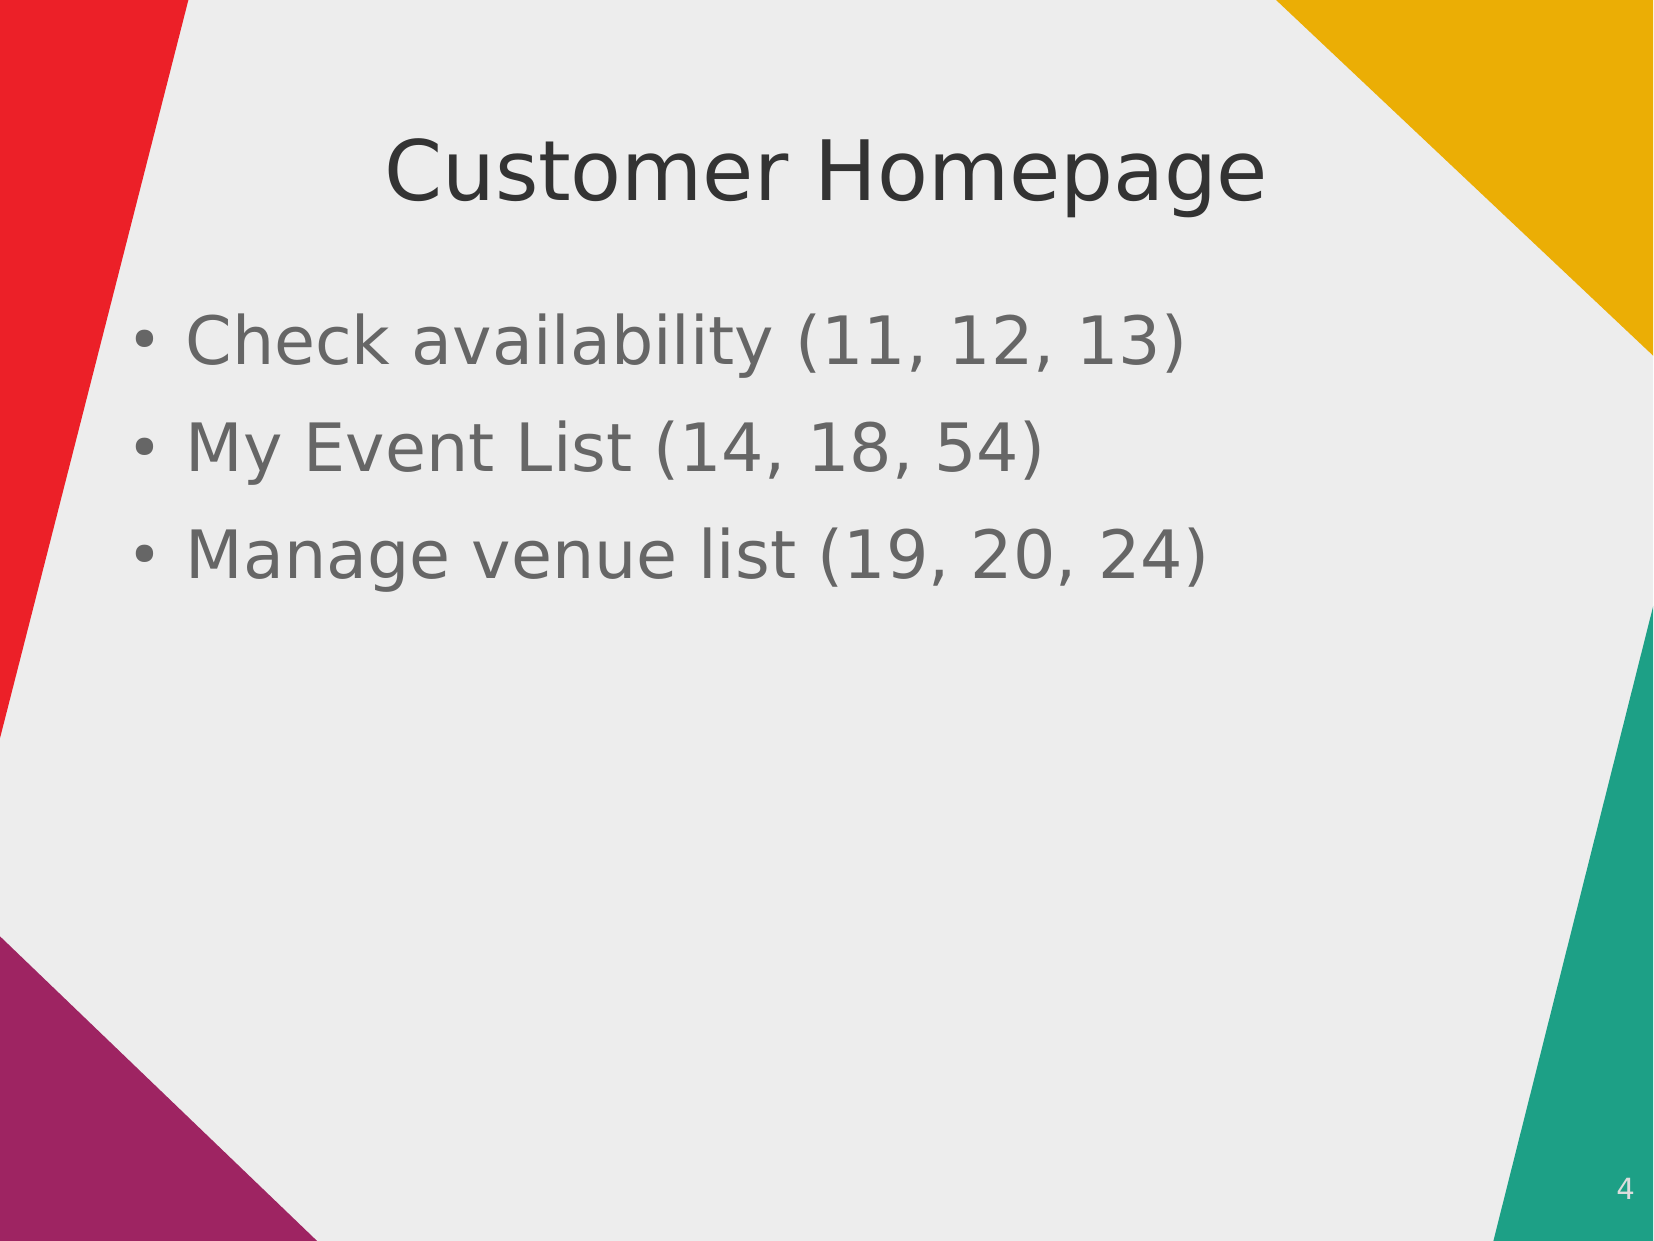

# Customer Homepage
Check availability (11, 12, 13)
My Event List (14, 18, 54)
Manage venue list (19, 20, 24)
4